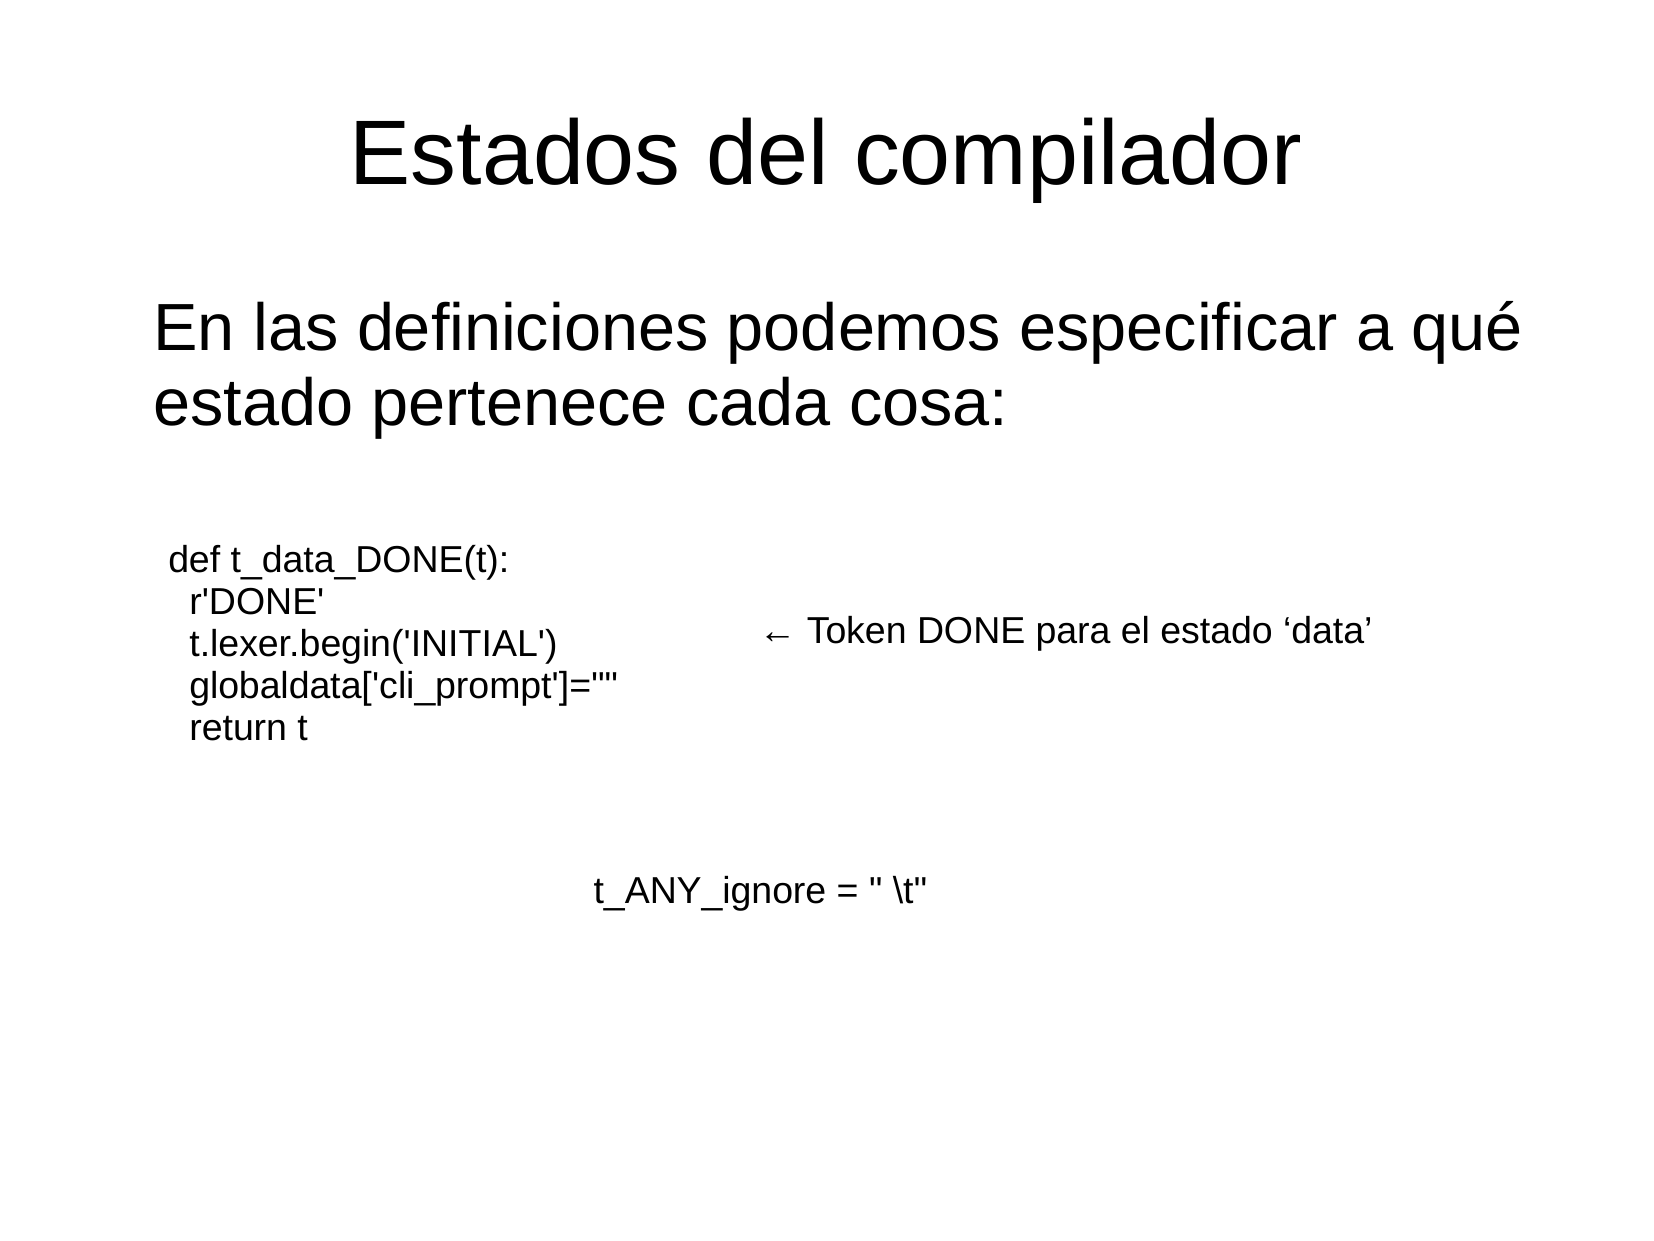

# Estados del compilador
En las definiciones podemos especificar a qué estado pertenece cada cosa:
def t_data_DONE(t):
 r'DONE'
 t.lexer.begin('INITIAL')
 globaldata['cli_prompt']=""
 return t
← Token DONE para el estado ‘data’
t_ANY_ignore = " \t"